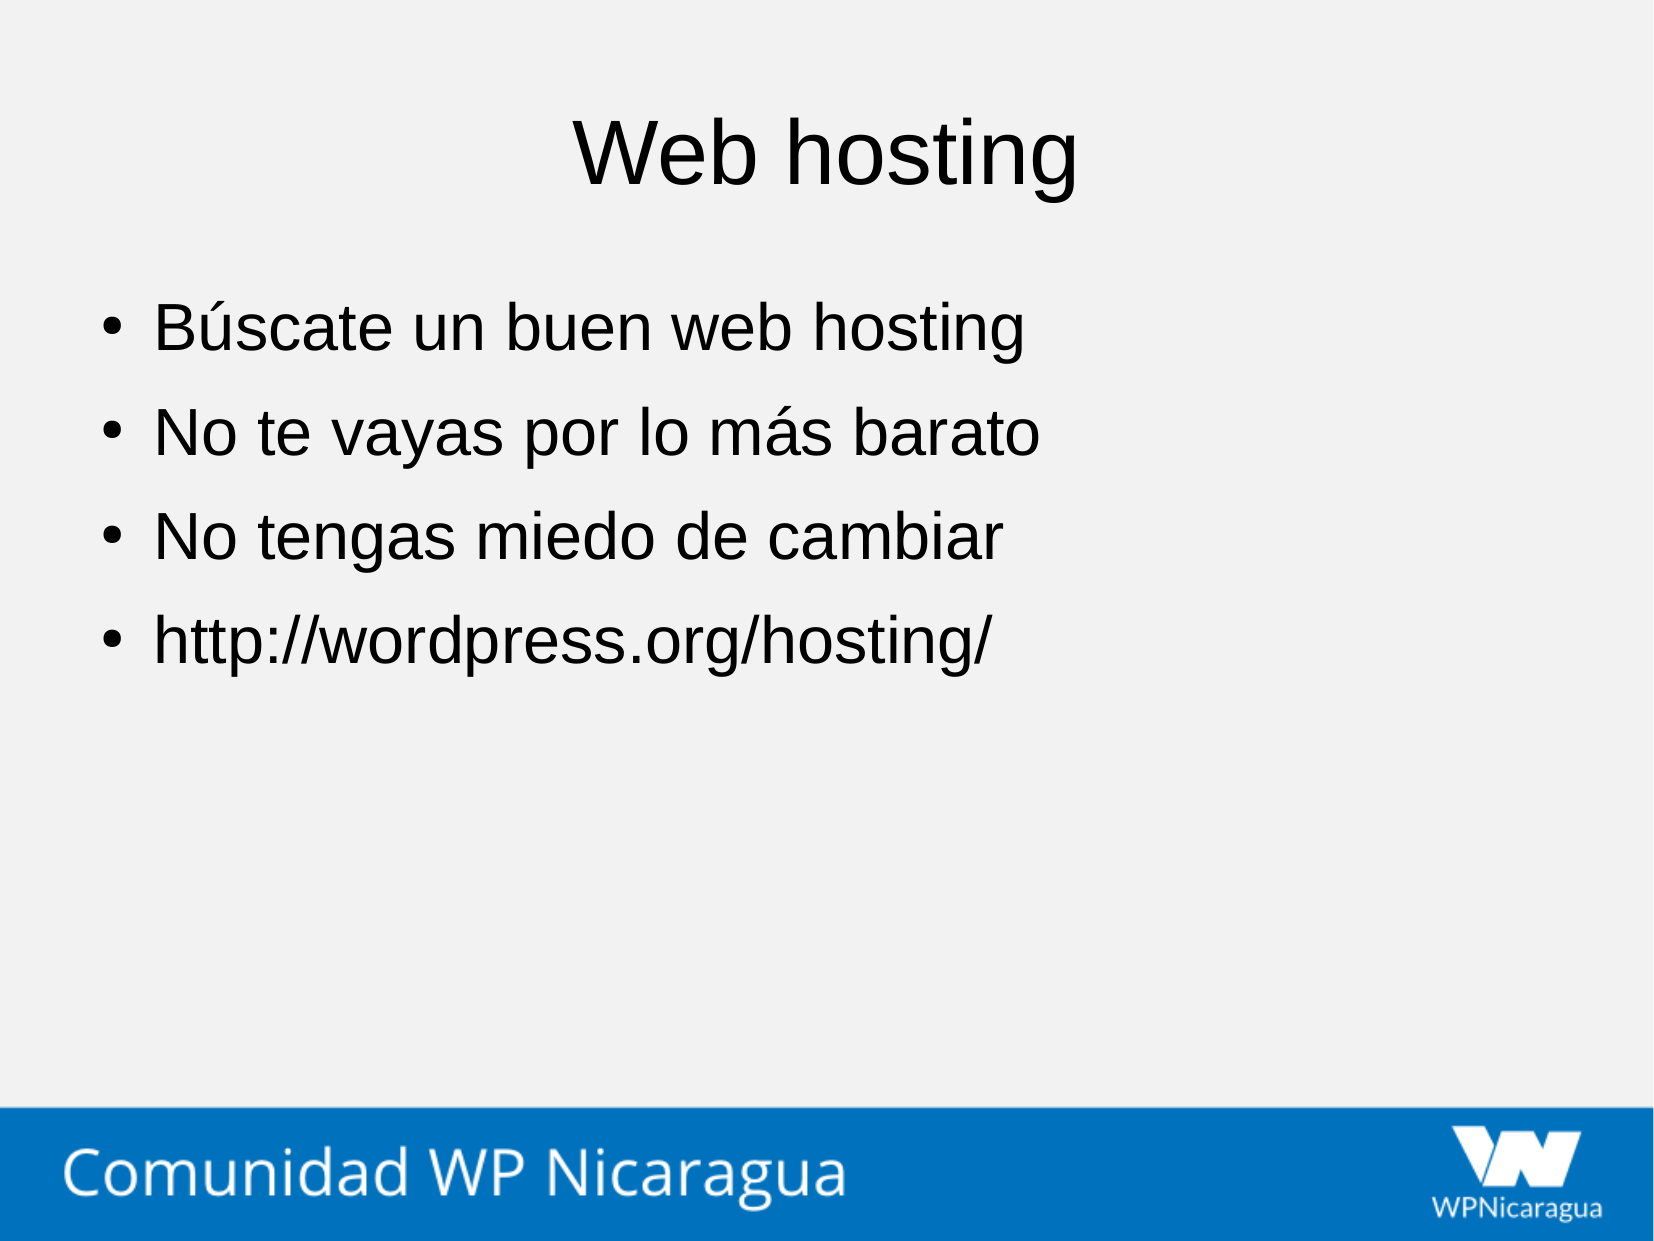

# Web hosting
Búscate un buen web hosting
No te vayas por lo más barato
No tengas miedo de cambiar
http://wordpress.org/hosting/